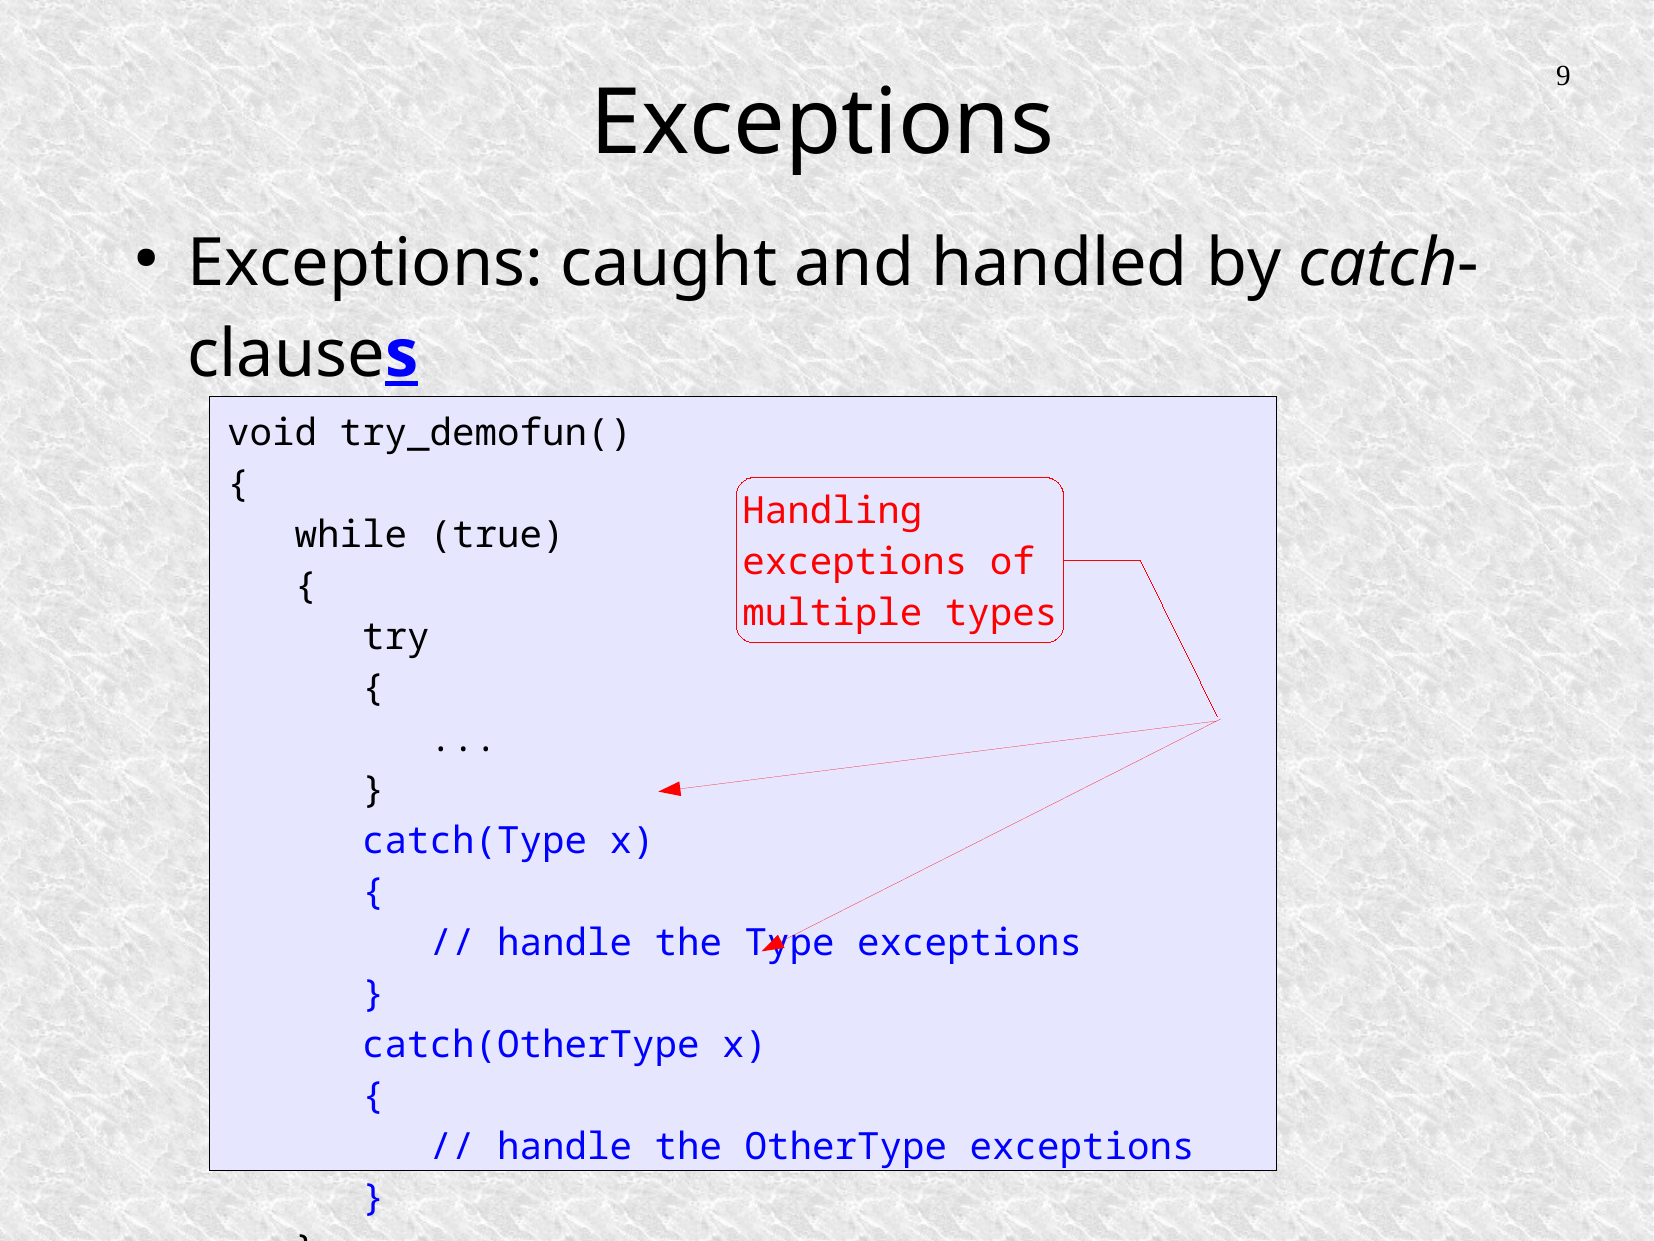

# Exceptions
9
Exceptions: caught and handled by catch-clauses
void try_demofun()
{
 while (true)
 {
 try
 {
 ...
 }
 catch(Type x)
 {
 // handle the Type exceptions
 }
 catch(OtherType x)
 {
 // handle the OtherType exceptions
 }
 }
}